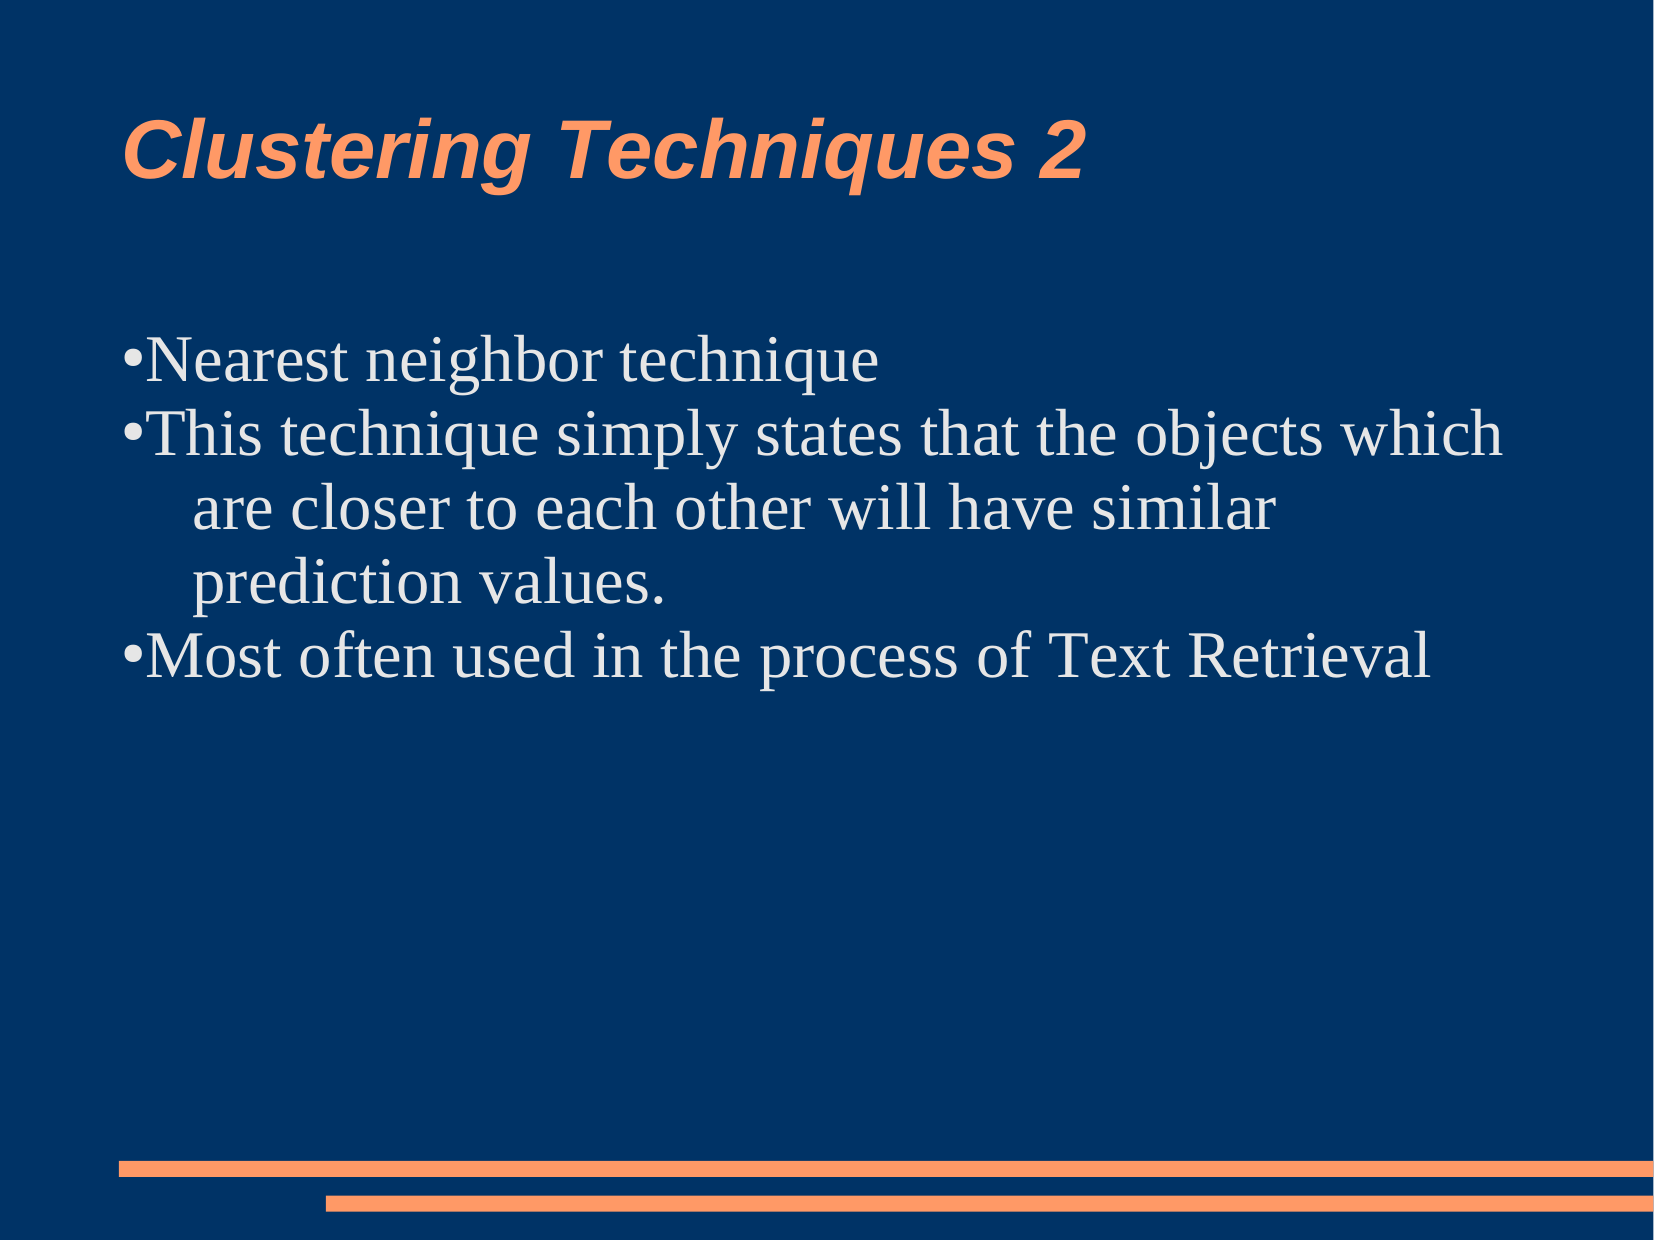

# Clustering Techniques 2
Nearest neighbor technique
This technique simply states that the objects which are closer to each other will have similar prediction values.
Most often used in the process of Text Retrieval